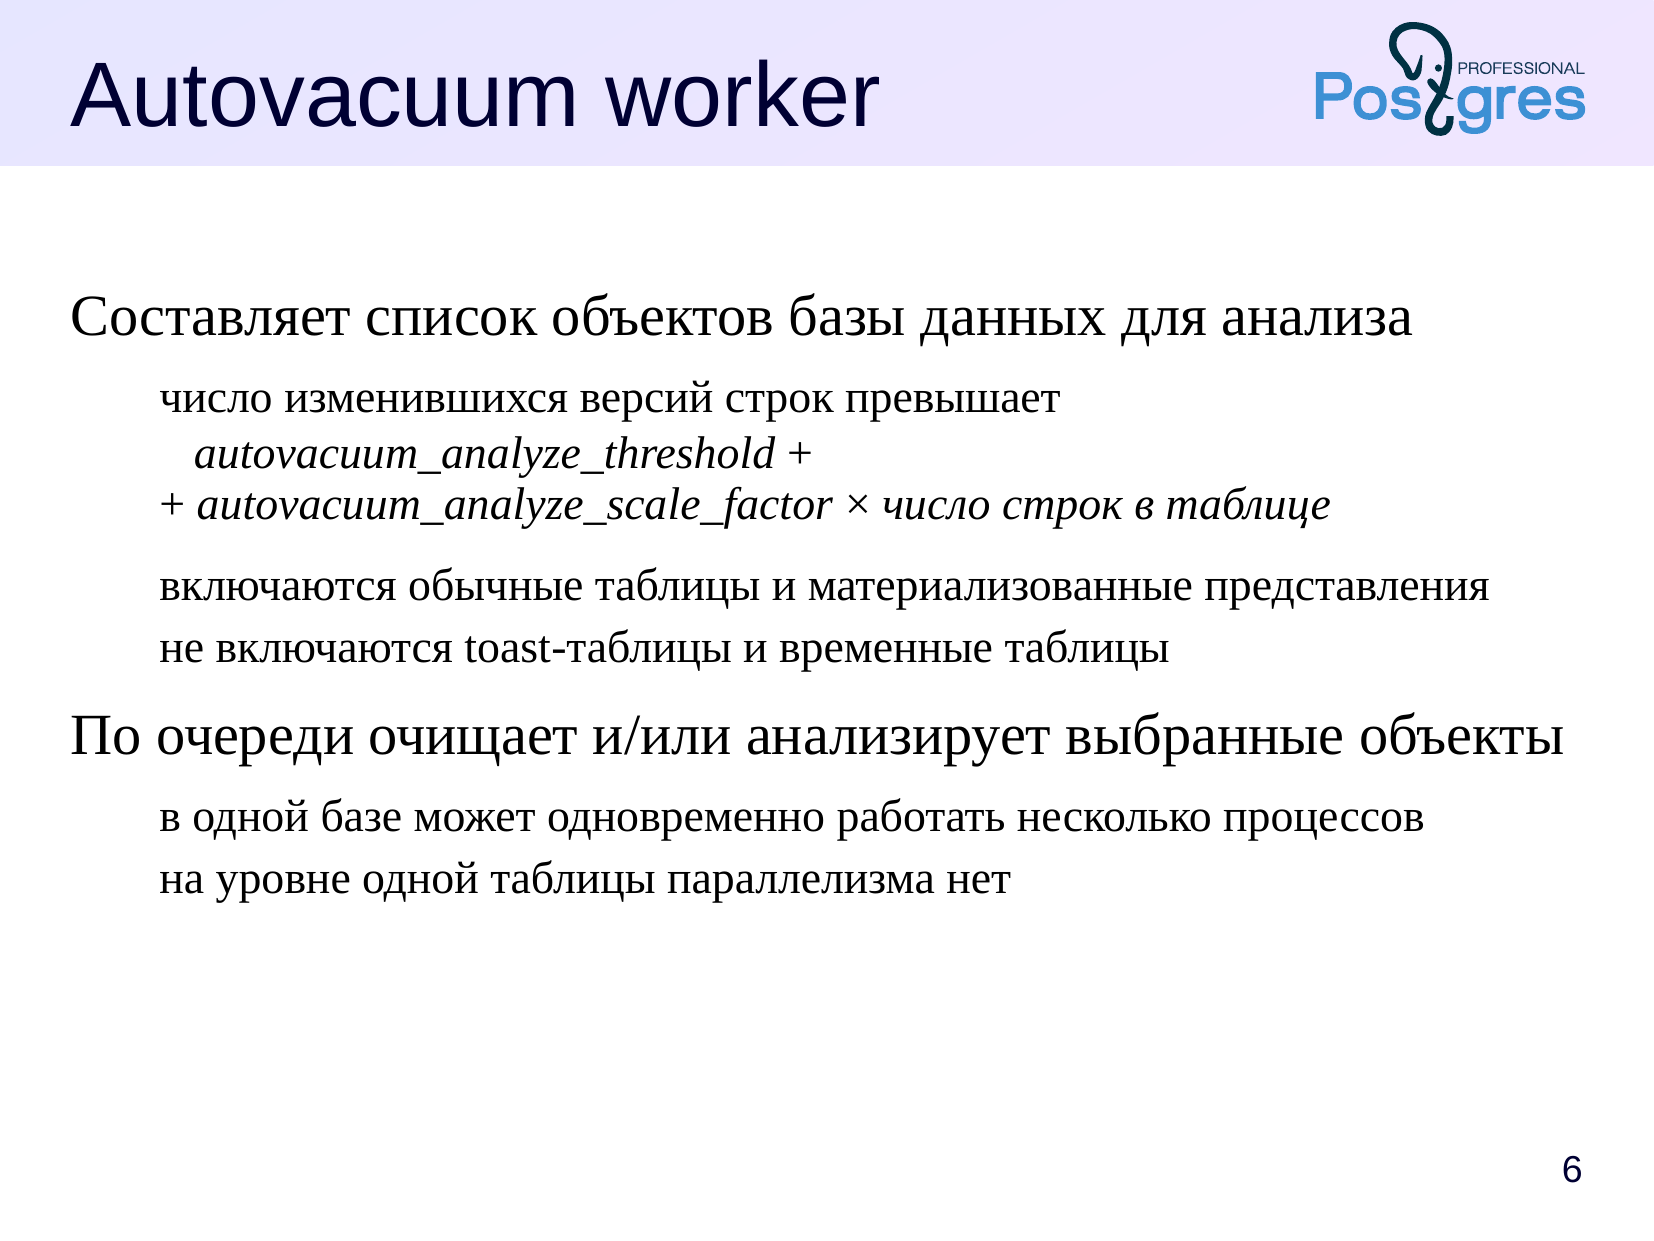

# Autovacuum worker
Составляет список объектов базы данных для анализа
число изменившихся версий строк превышает
 autovacuum_analyze_threshold +
+ autovacuum_analyze_scale_factor × число строк в таблице
включаются обычные таблицы и материализованные представления
не включаются toast-таблицы и временные таблицы
По очереди очищает и/или анализирует выбранные объекты
в одной базе может одновременно работать несколько процессов
на уровне одной таблицы параллелизма нет